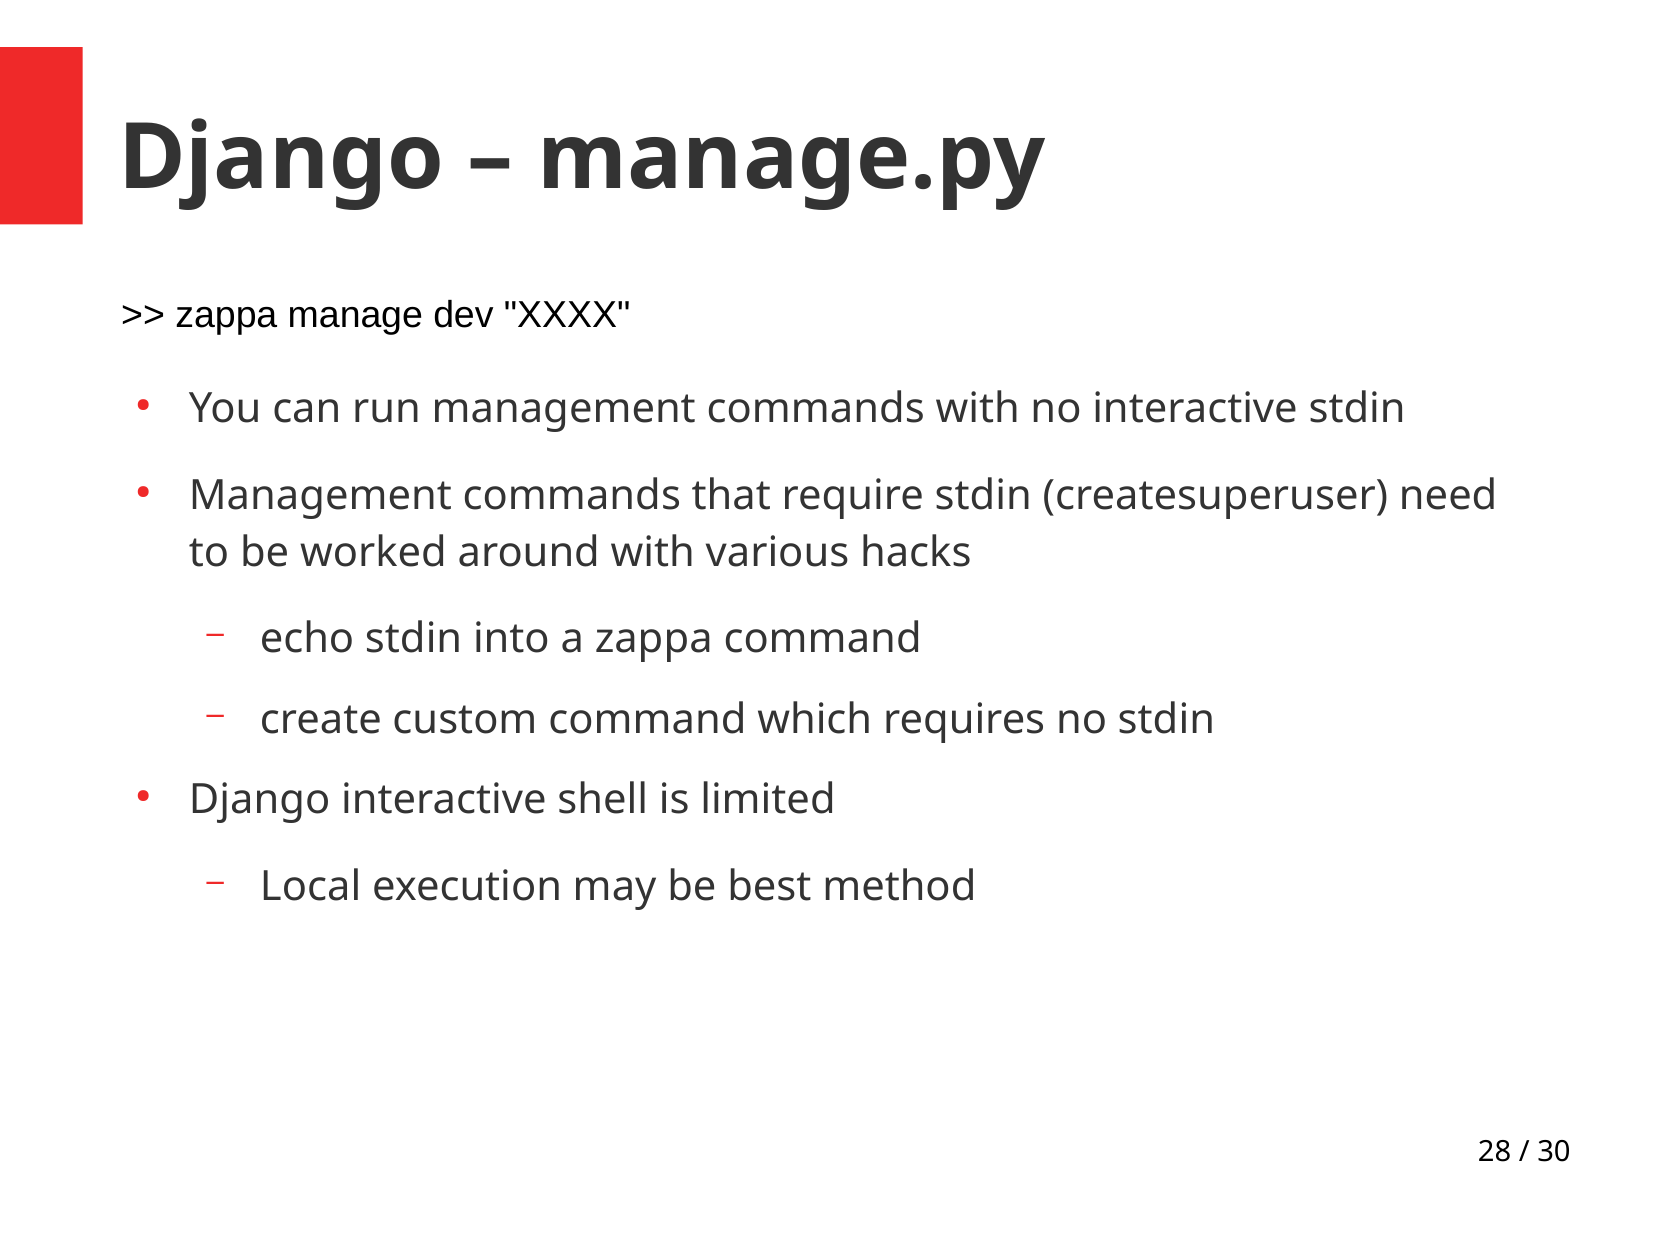

# Django – manage.py
>> zappa manage dev "XXXX"
You can run management commands with no interactive stdin
Management commands that require stdin (createsuperuser) need to be worked around with various hacks
echo stdin into a zappa command
create custom command which requires no stdin
Django interactive shell is limited
Local execution may be best method
28